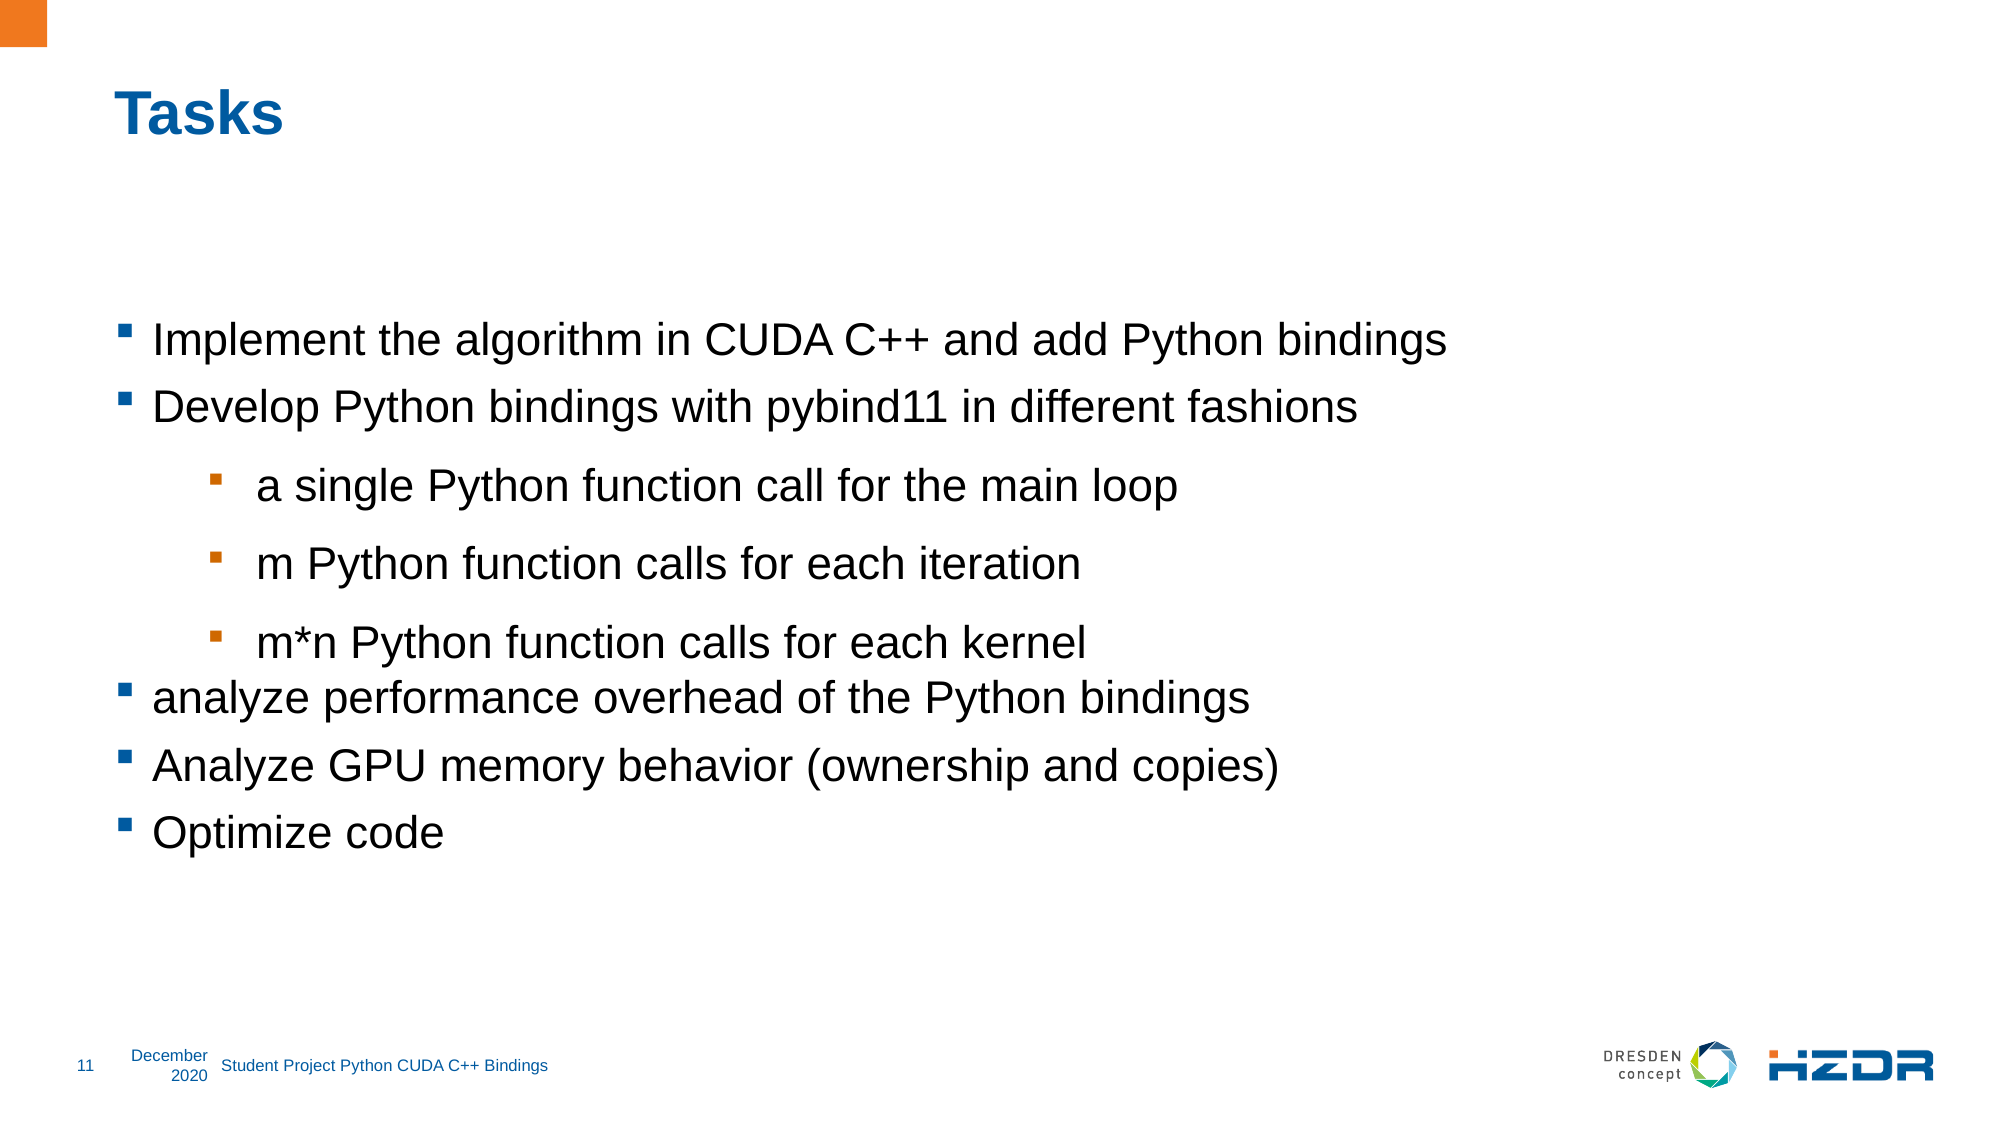

# Tasks
Implement the algorithm in CUDA C++ and add Python bindings
Develop Python bindings with pybind11 in different fashions
a single Python function call for the main loop
m Python function calls for each iteration
m*n Python function calls for each kernel
analyze performance overhead of the Python bindings
Analyze GPU memory behavior (ownership and copies)
Optimize code
December 2020
Student Project Python CUDA C++ Bindings